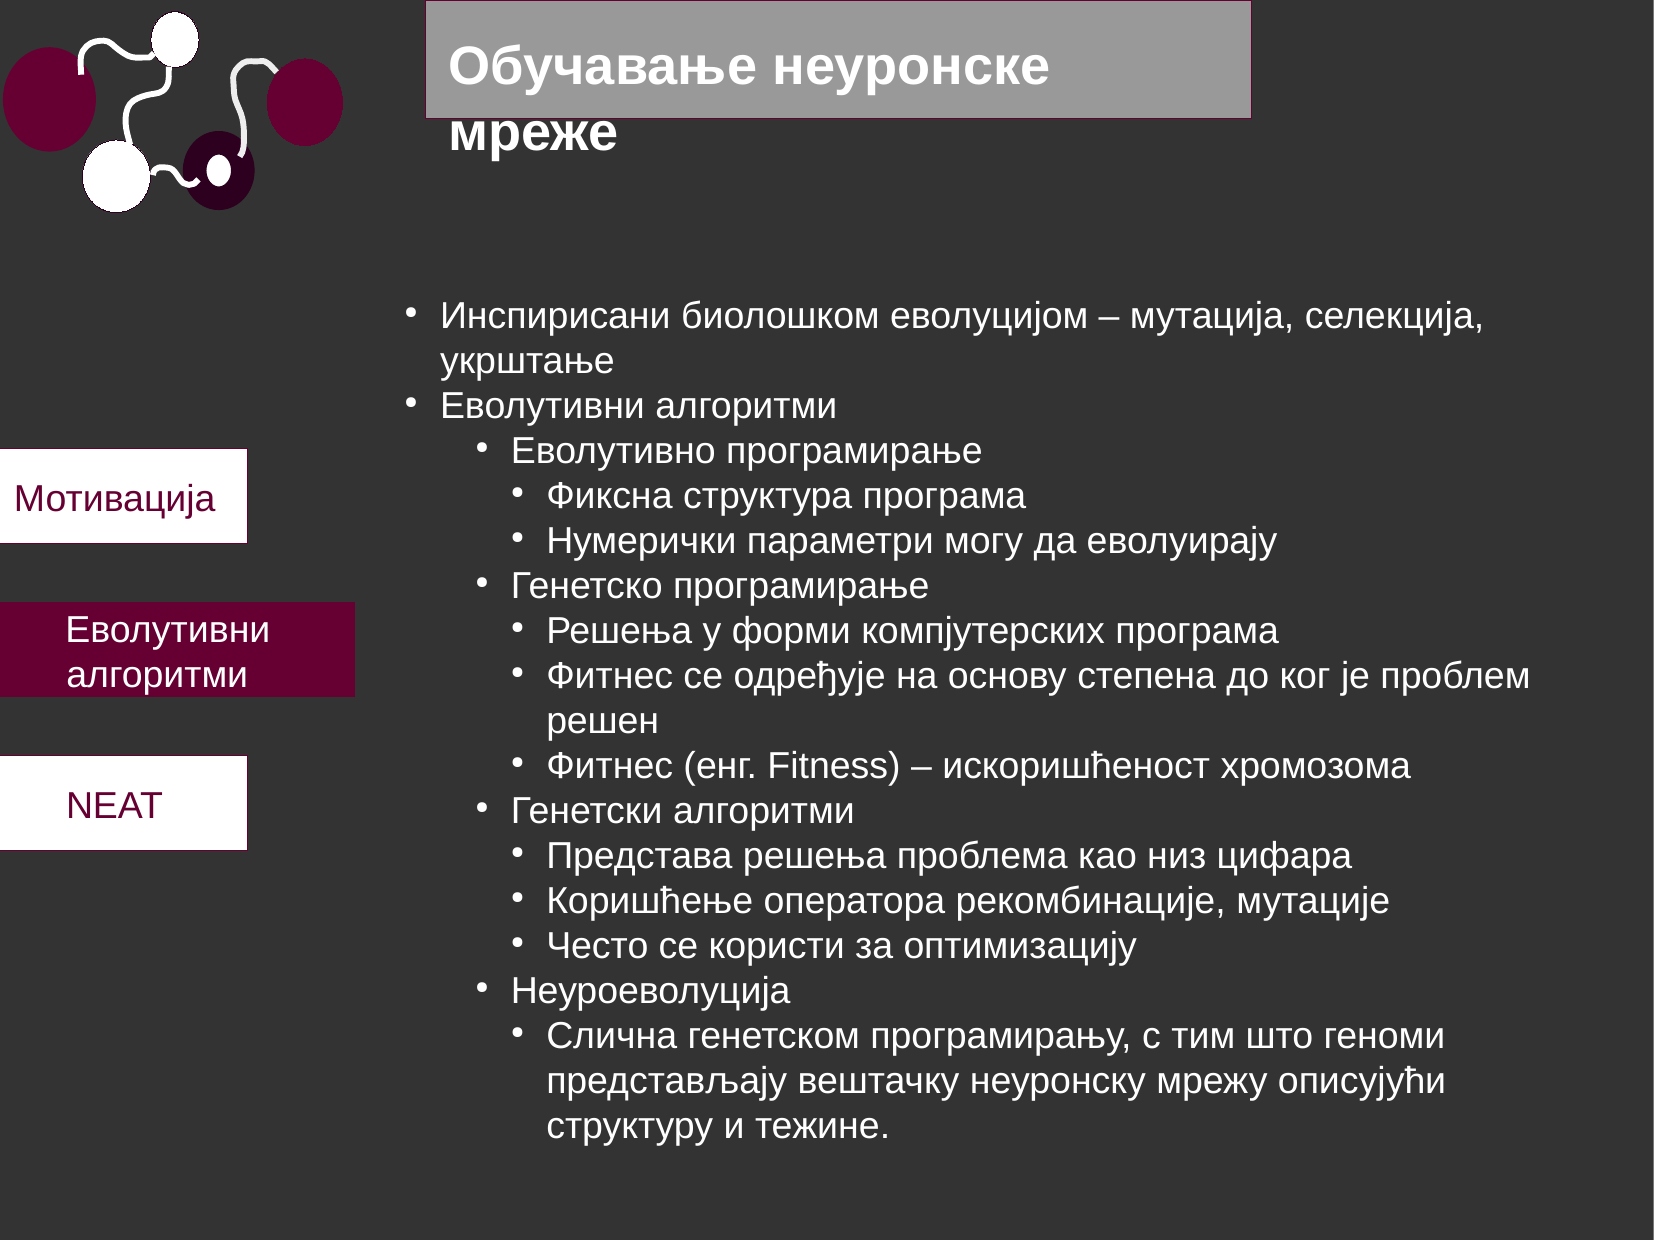

Обучавање неуронске мреже
Инспирисани биолошком еволуцијом – мутација, селекција, укрштање
Еволутивни алгоритми
Еволутивно програмирање
Фиксна структура програма
Нумерички параметри могу да еволуирају
Генетско програмирање
Решења у форми компјутерских програма
Фитнес се одређује на основу степена до ког је проблем решен
Фитнес (енг. Fitness) – искоришћеност хромозома
Генетски алгоритми
Представа решења проблема као низ цифара
Коришћење оператора рекомбинације, мутације
Често се користи за оптимизацију
Неуроеволуција
Слична генетском програмирању, с тим што геноми представљају вештачку неуронску мрежу описујући структуру и тежине.
 Мотивација
 Еволутивни
 алгоритми
 NEAT